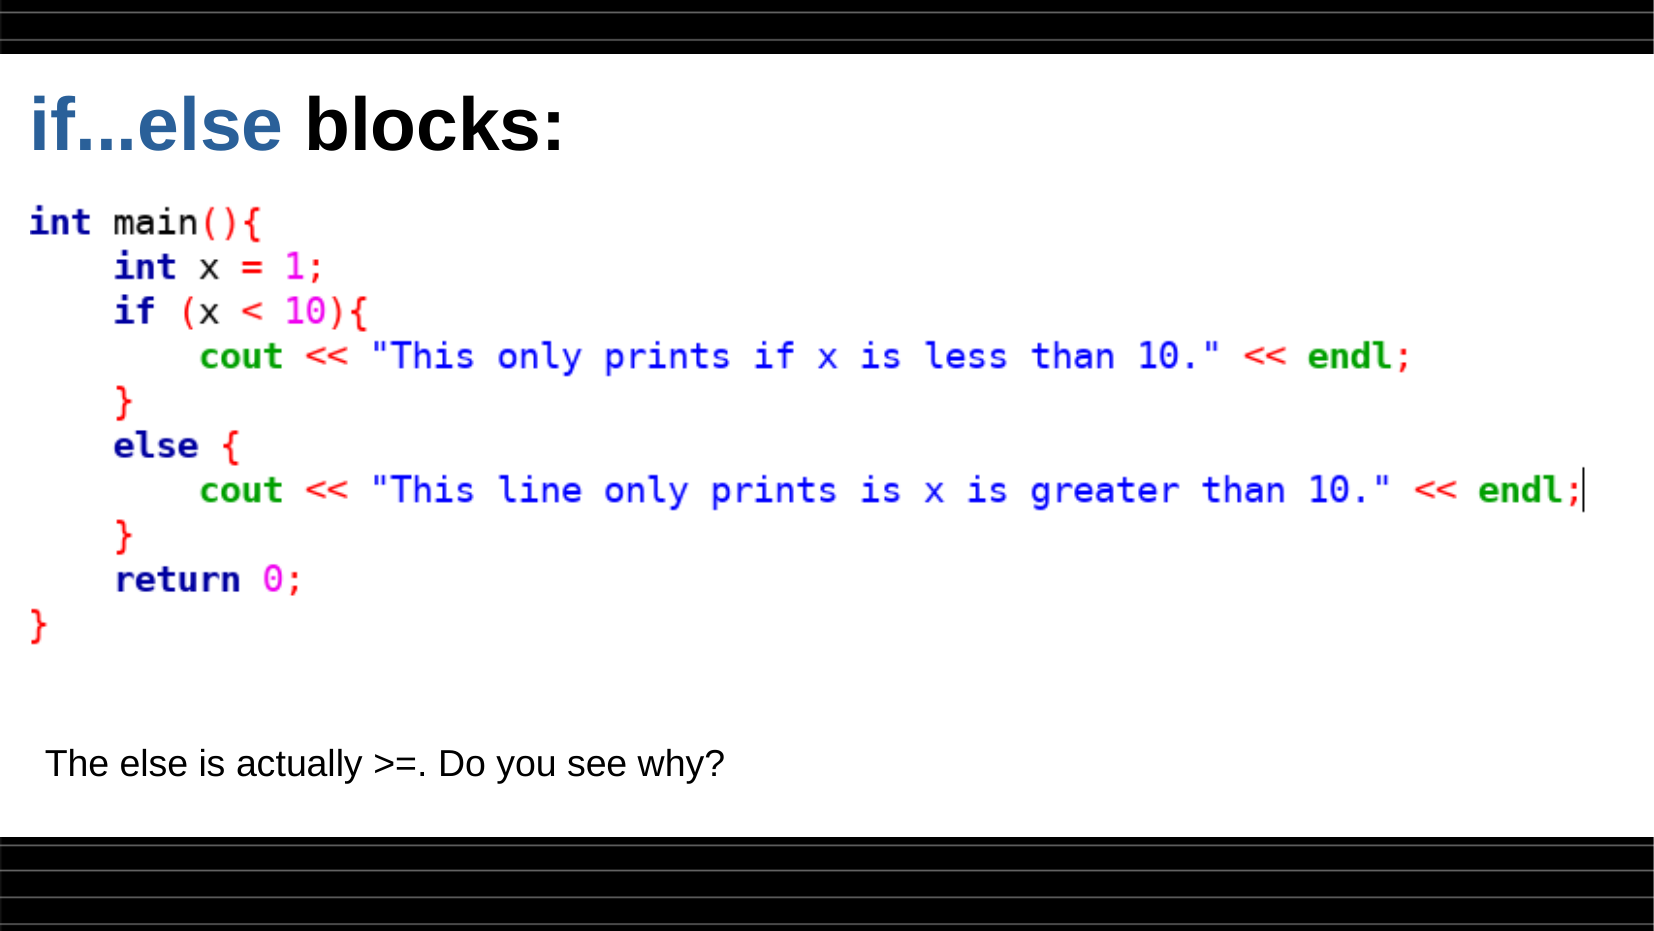

if...else blocks:
The else is actually >=. Do you see why?